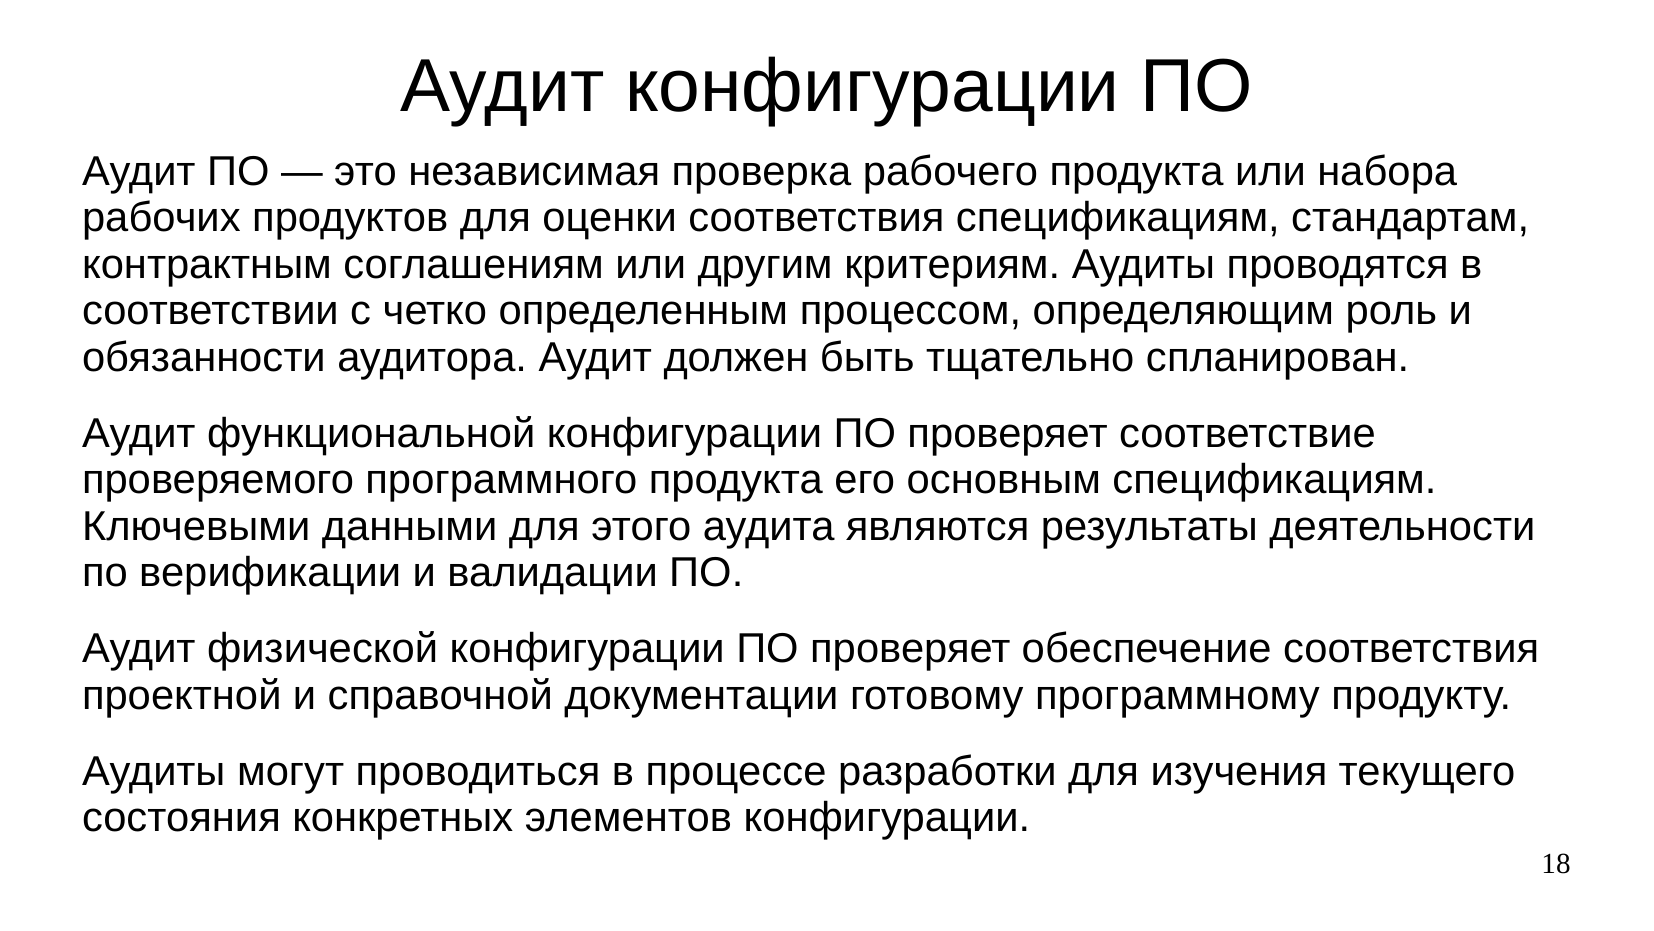

# Аудит конфигурации ПО
Аудит ПО — это независимая проверка рабочего продукта или набора рабочих продуктов для оценки соответствия спецификациям, стандартам, контрактным соглашениям или другим критериям. Аудиты проводятся в соответствии с четко определенным процессом, определяющим роль и обязанности аудитора. Аудит должен быть тщательно спланирован.
Аудит функциональной конфигурации ПО проверяет соответствие проверяемого программного продукта его основным спецификациям. Ключевыми данными для этого аудита являются результаты деятельности по верификации и валидации ПО.
Аудит физической конфигурации ПО проверяет обеспечение соответствия проектной и справочной документации готовому программному продукту.
Аудиты могут проводиться в процессе разработки для изучения текущего состояния конкретных элементов конфигурации.
18